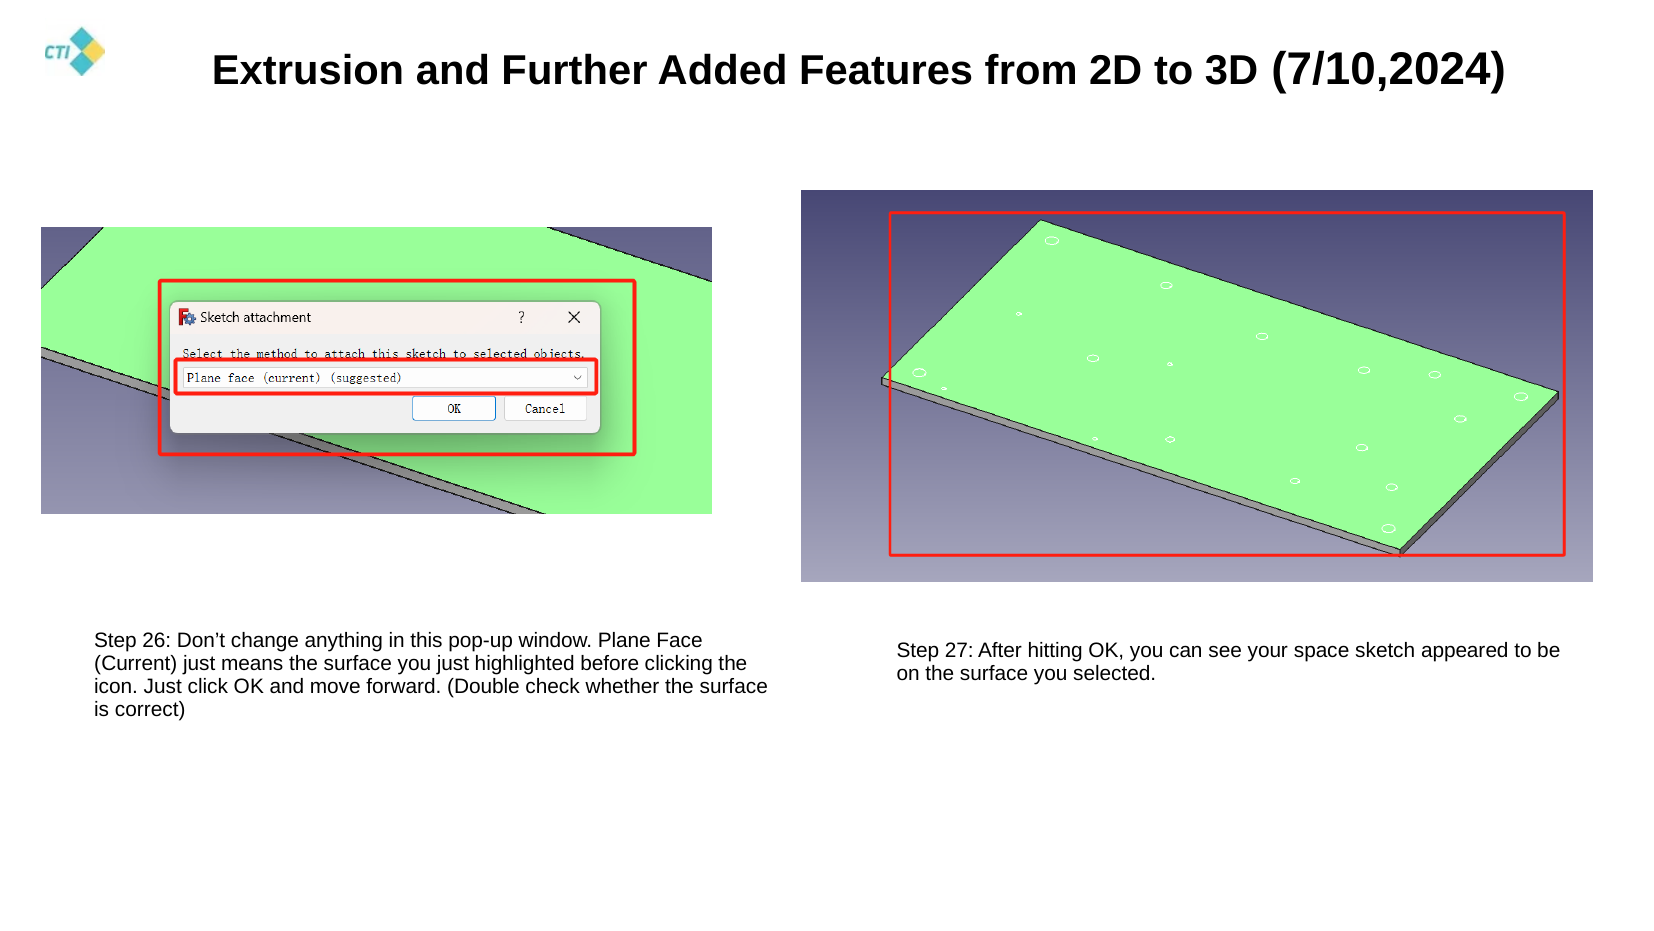

# Extrusion and Further Added Features from 2D to 3D (7/10,2024)
New
New
Step 26: Don’t change anything in this pop-up window. Plane Face (Current) just means the surface you just highlighted before clicking the icon. Just click OK and move forward. (Double check whether the surface is correct)
Step 27: After hitting OK, you can see your space sketch appeared to be on the surface you selected.